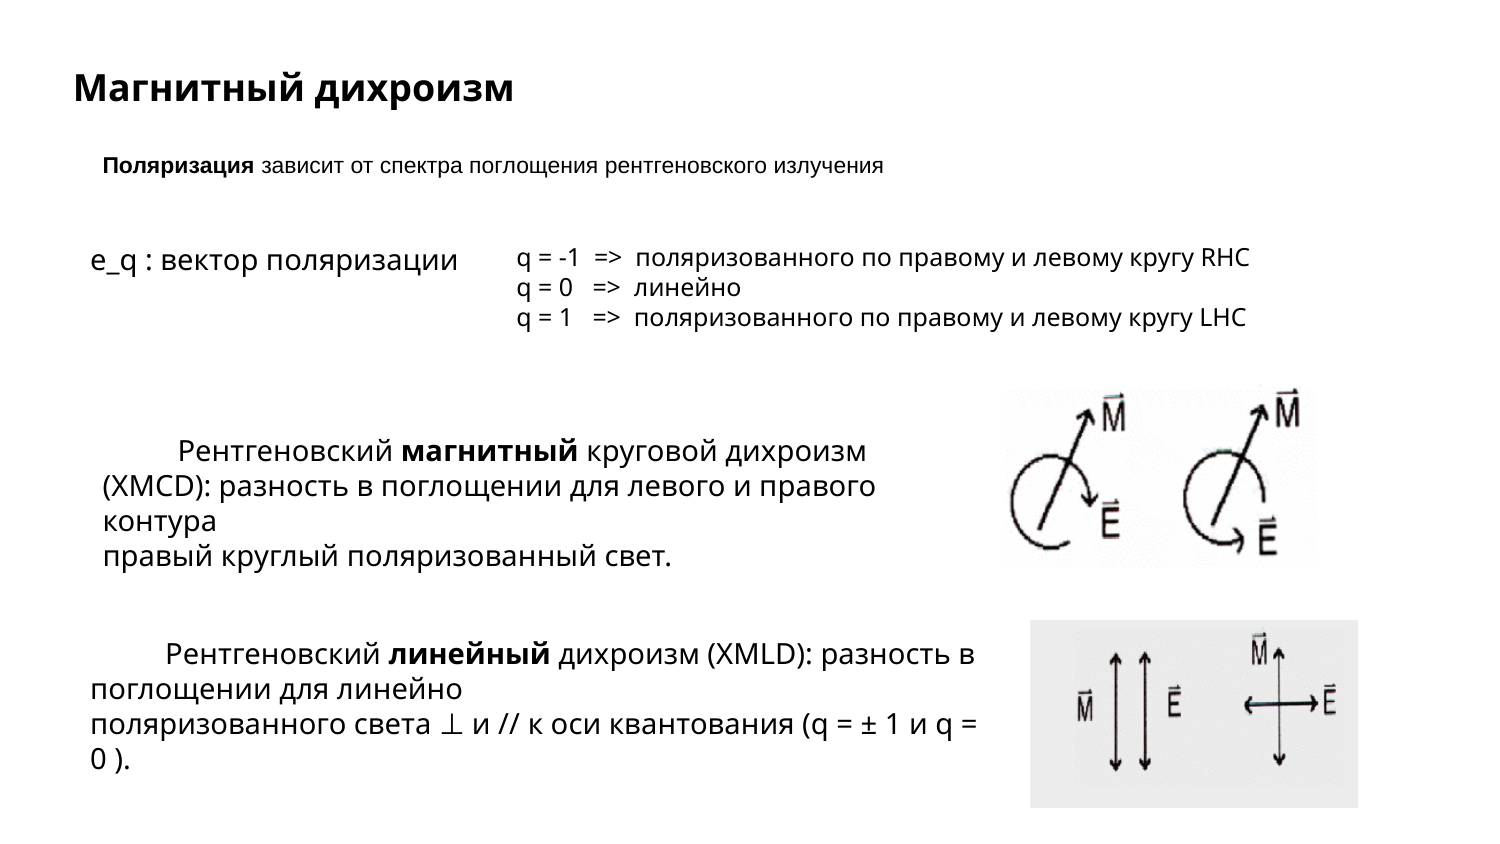

Магнитный дихроизм
Поляризация зависит от спектра поглощения рентгеновского излучения
e_q : вектор поляризации
q = -1 => поляризованного по правому и левому кругу RHC
q = 0 => линейно
q = 1 => поляризованного по правому и левому кругу LHC
Рентгеновский магнитный круговой дихроизм (XMCD): разность в поглощении для левого и правого контура
правый круглый поляризованный свет.
Рентгеновский линейный дихроизм (XMLD): разность в поглощении для линейно
поляризованного света ⊥ и // к оси квантования (q = ± 1 и q = 0 ).